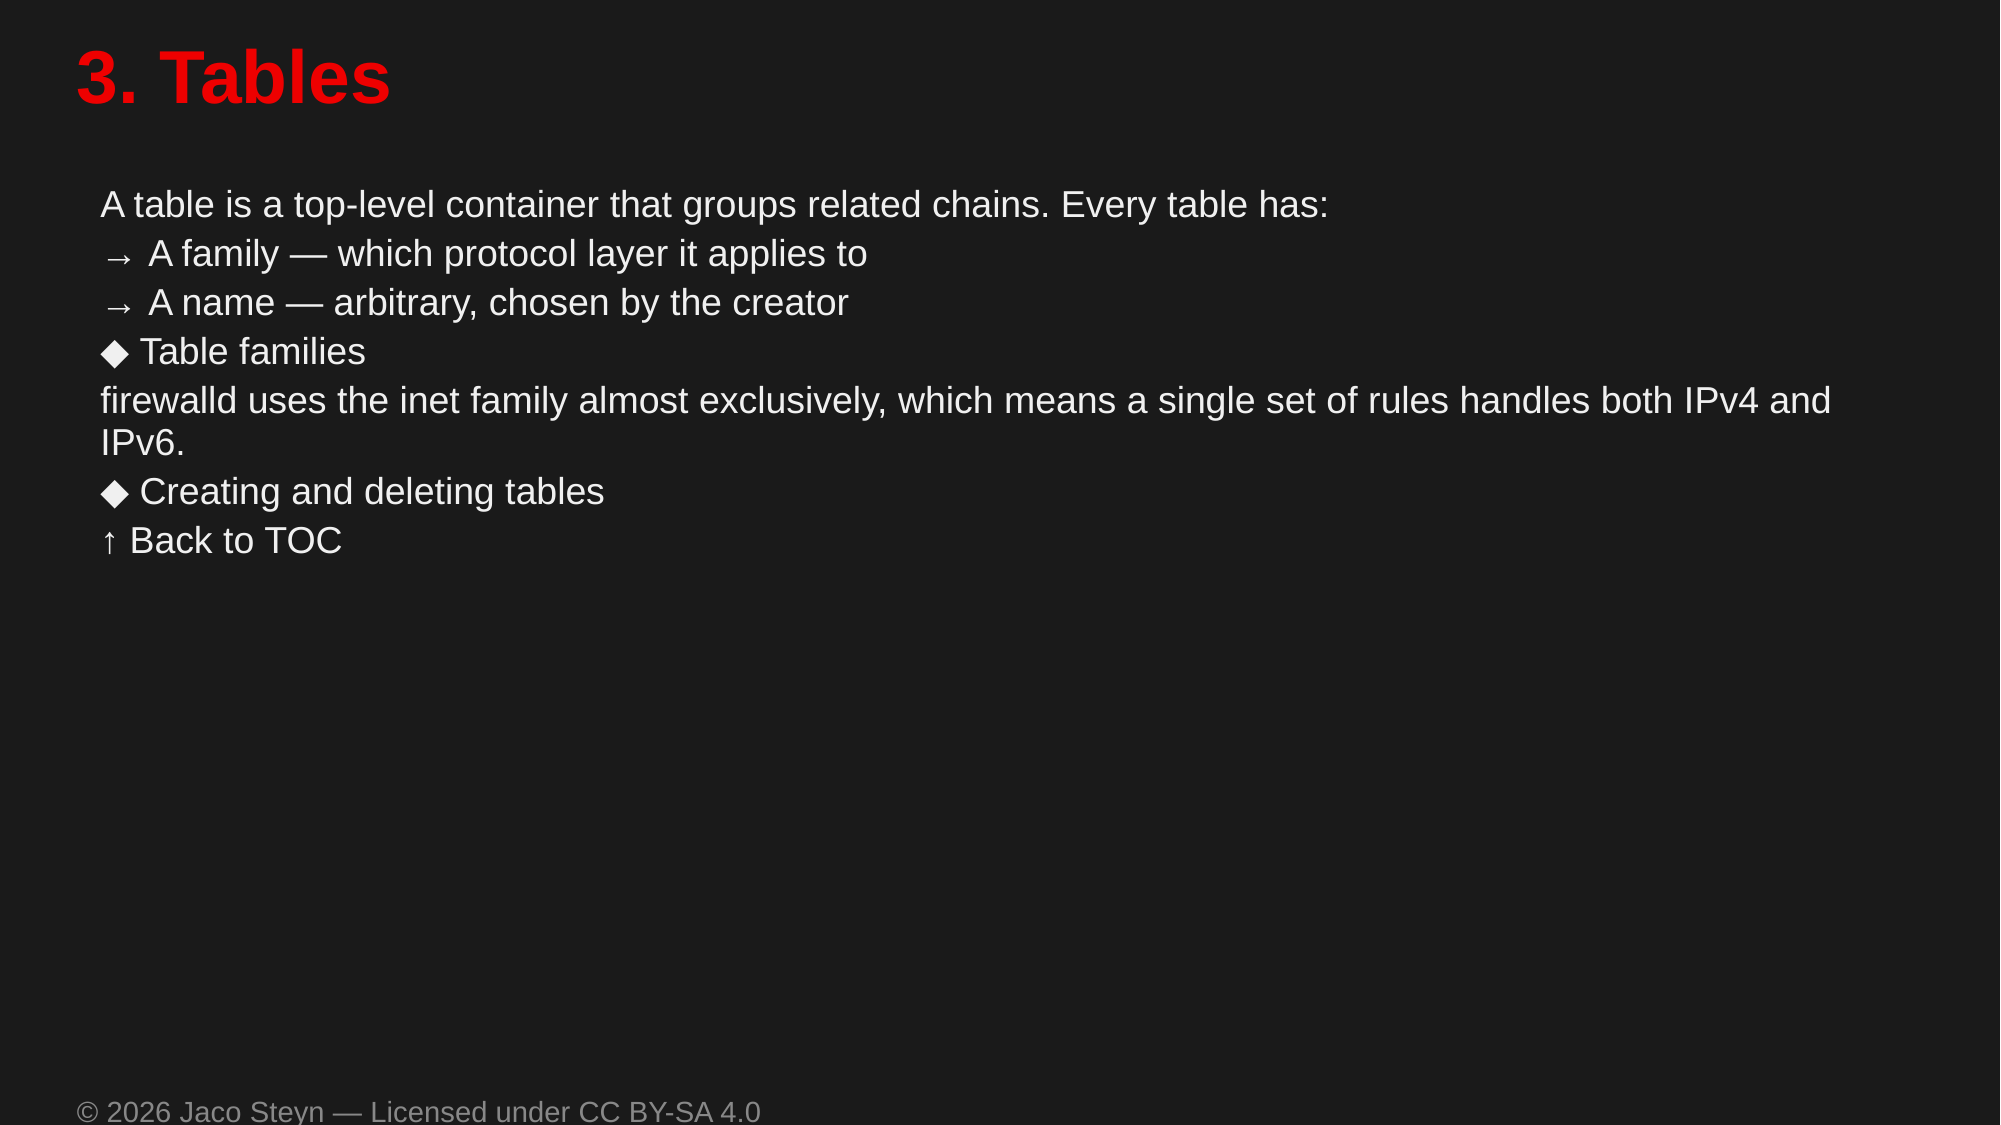

3. Tables
A table is a top-level container that groups related chains. Every table has:
→ A family — which protocol layer it applies to
→ A name — arbitrary, chosen by the creator
◆ Table families
firewalld uses the inet family almost exclusively, which means a single set of rules handles both IPv4 and IPv6.
◆ Creating and deleting tables
↑ Back to TOC
© 2026 Jaco Steyn — Licensed under CC BY-SA 4.0